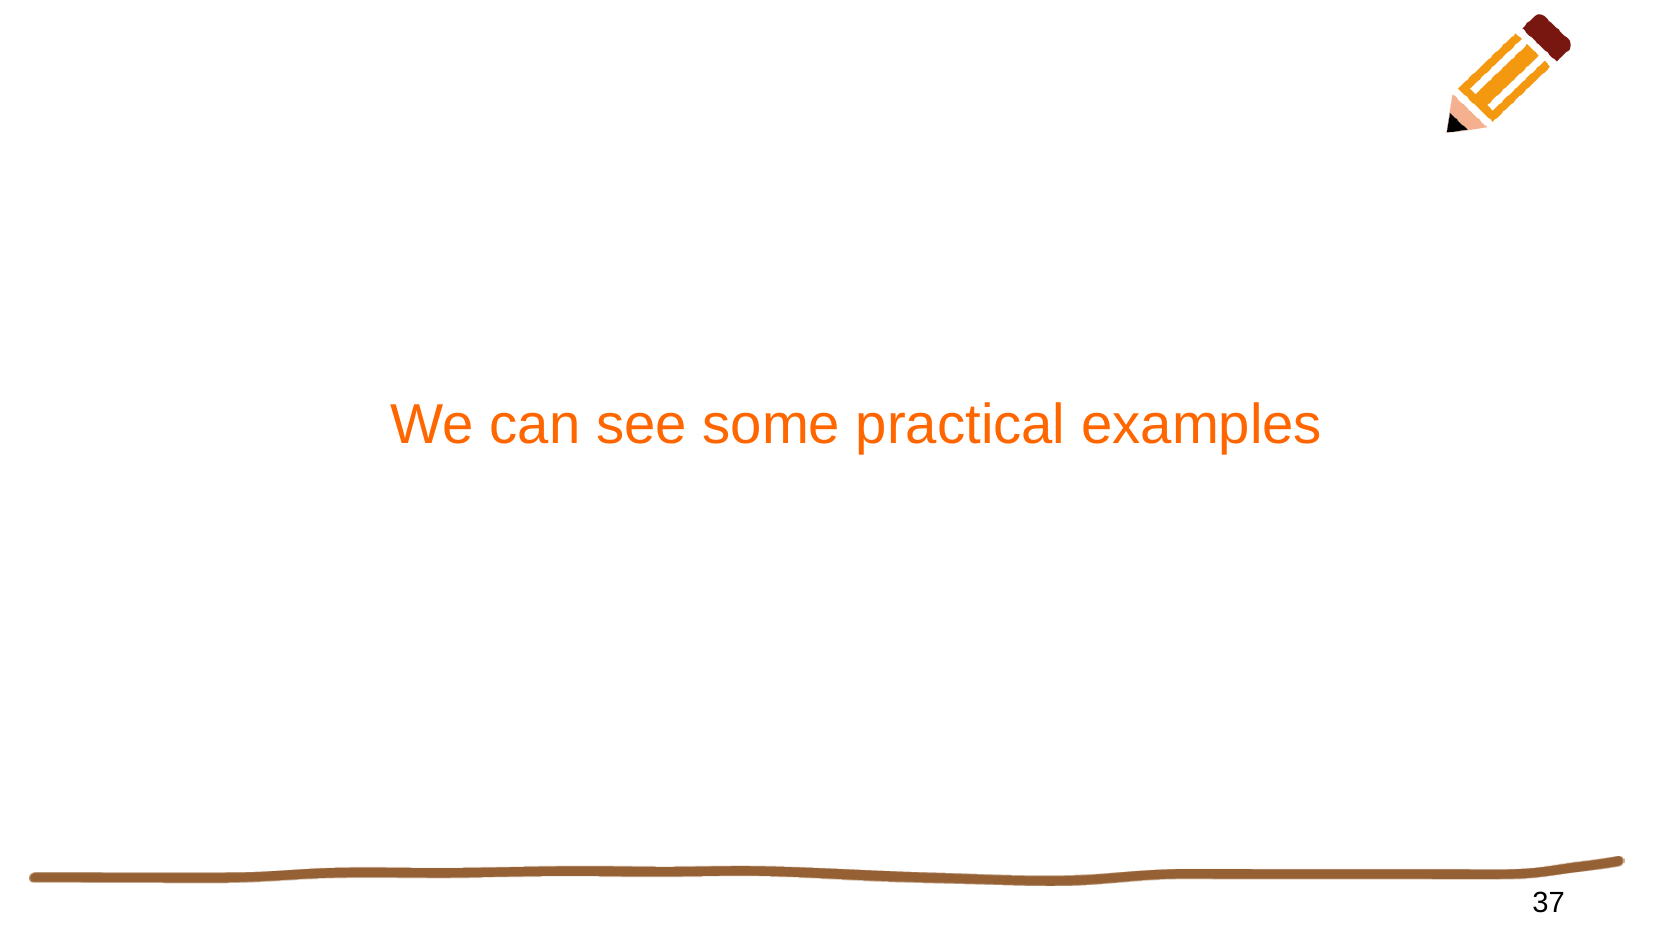

# We can see some practical examples
37